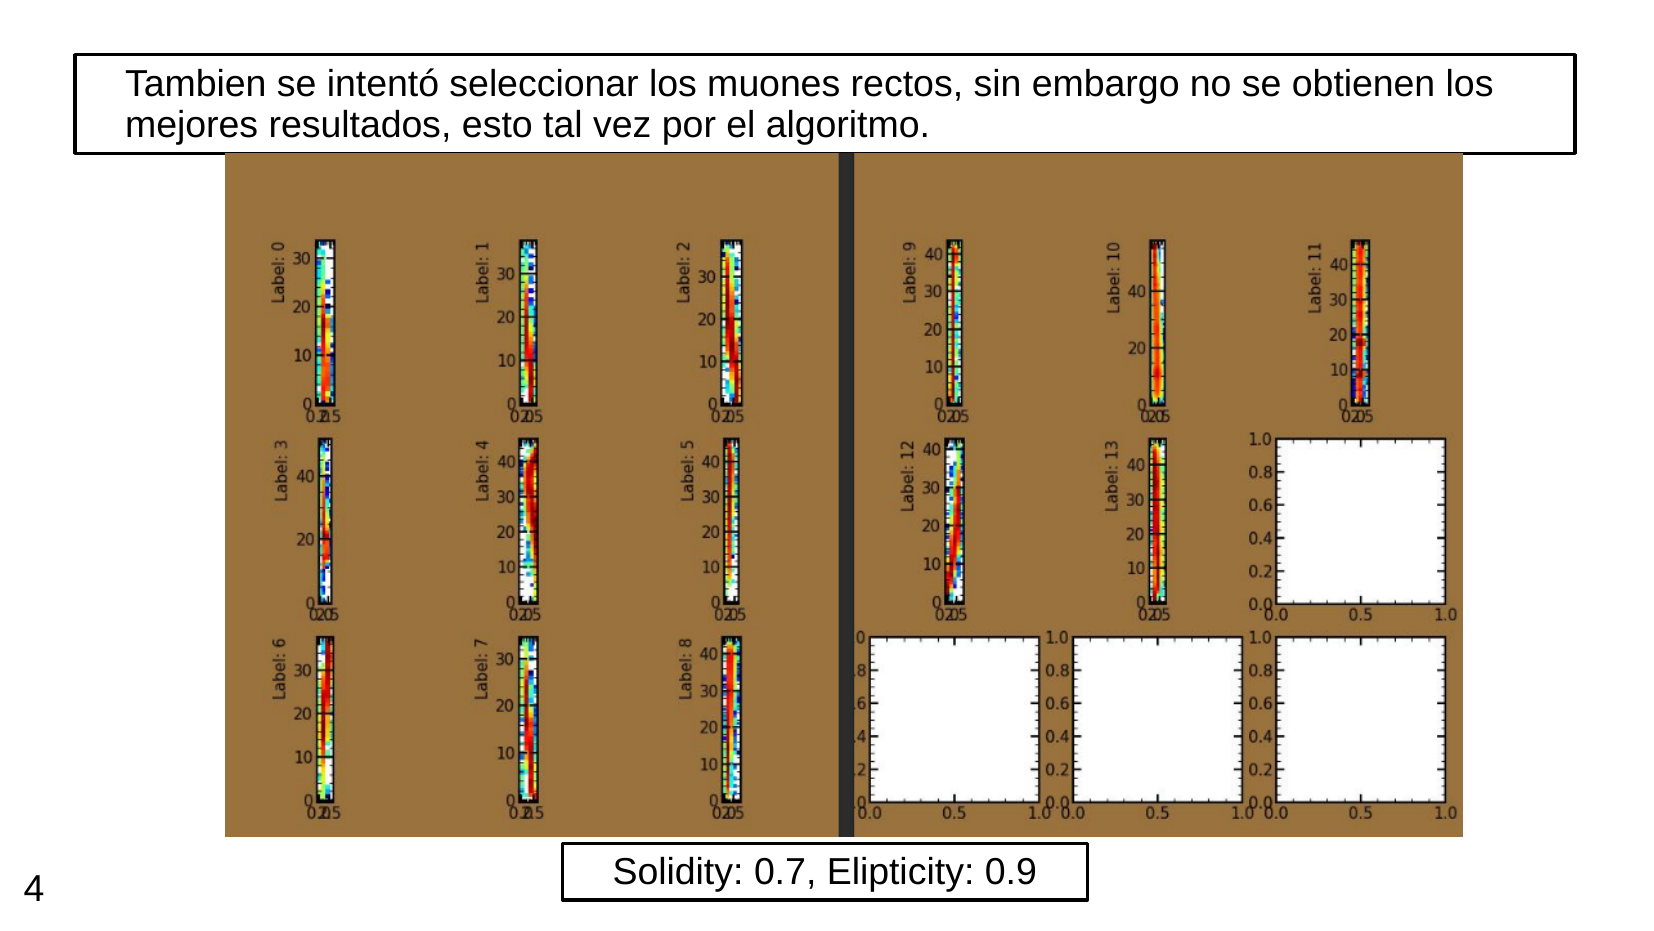

Tambien se intentó seleccionar los muones rectos, sin embargo no se obtienen los mejores resultados, esto tal vez por el algoritmo.
Solidity: 0.7, Elipticity: 0.9